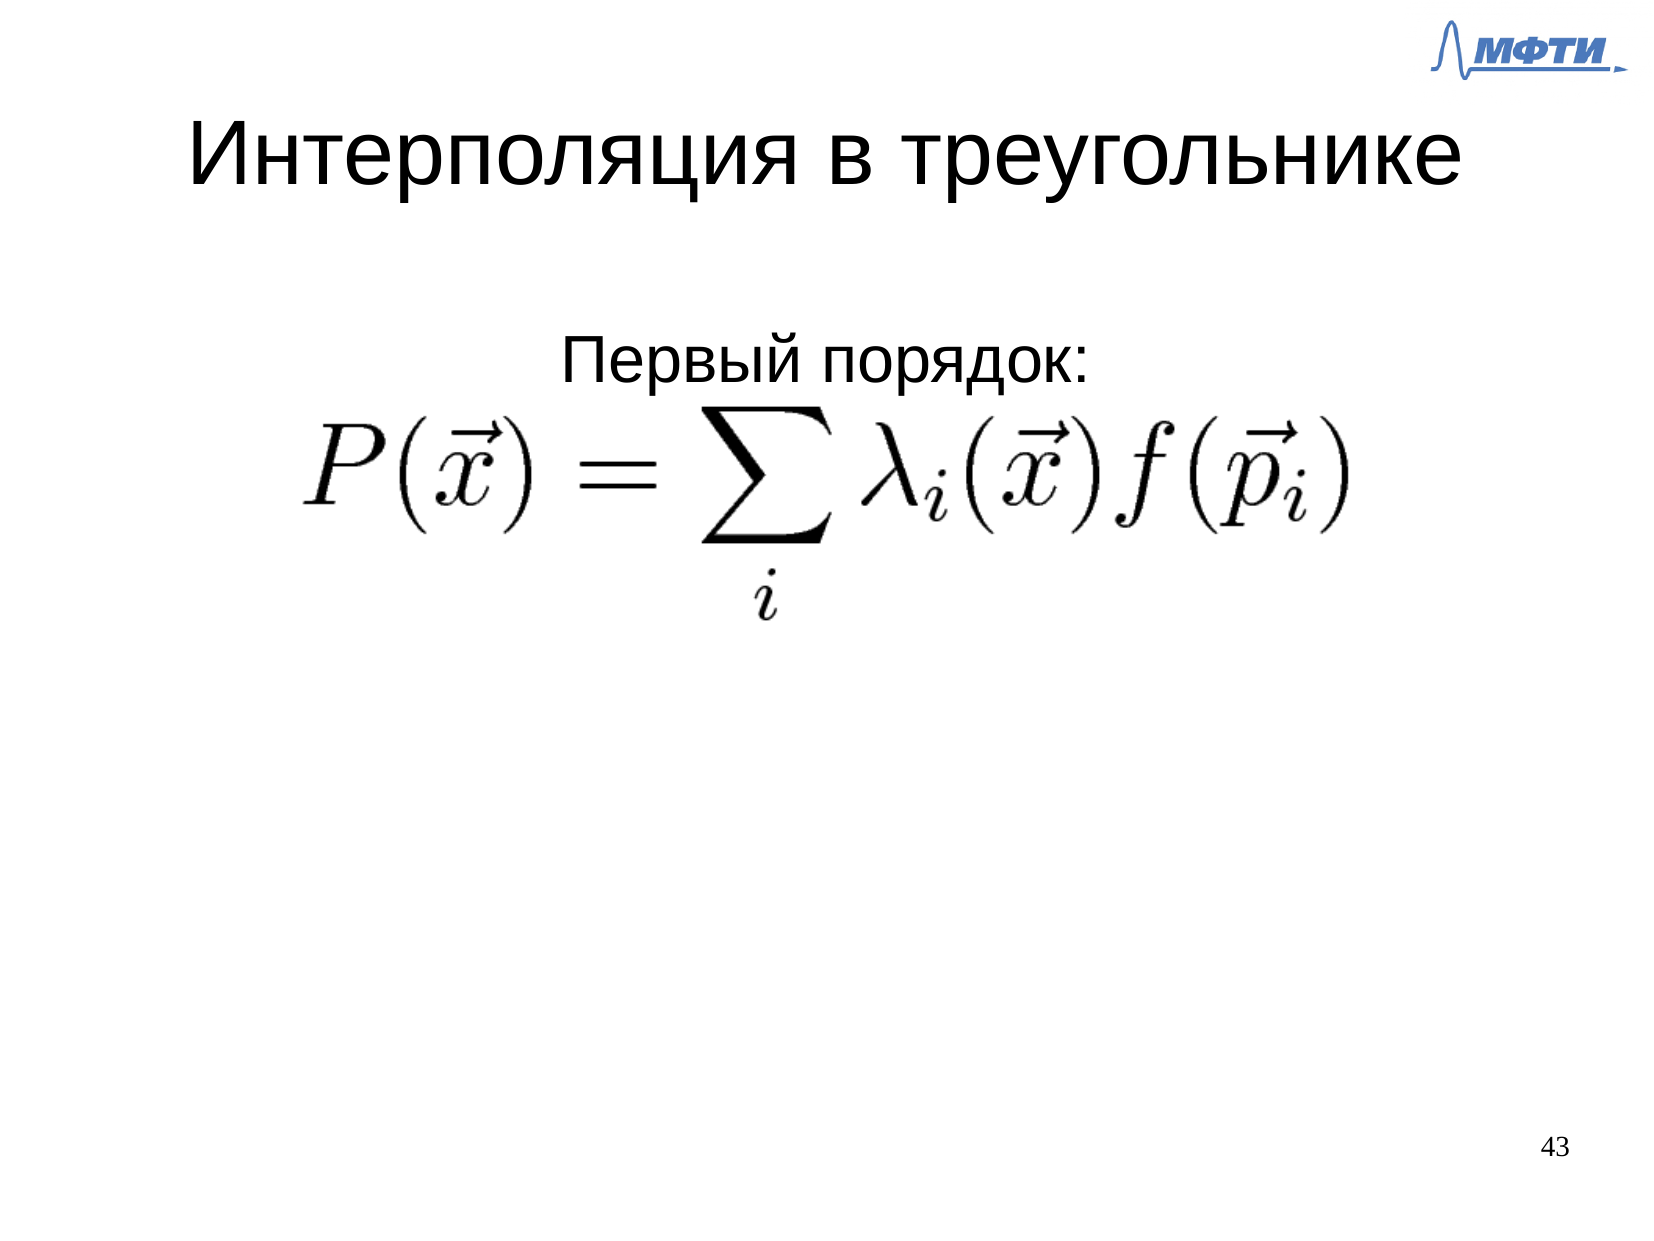

# Интерполяция в треугольнике
Первый порядок:
43